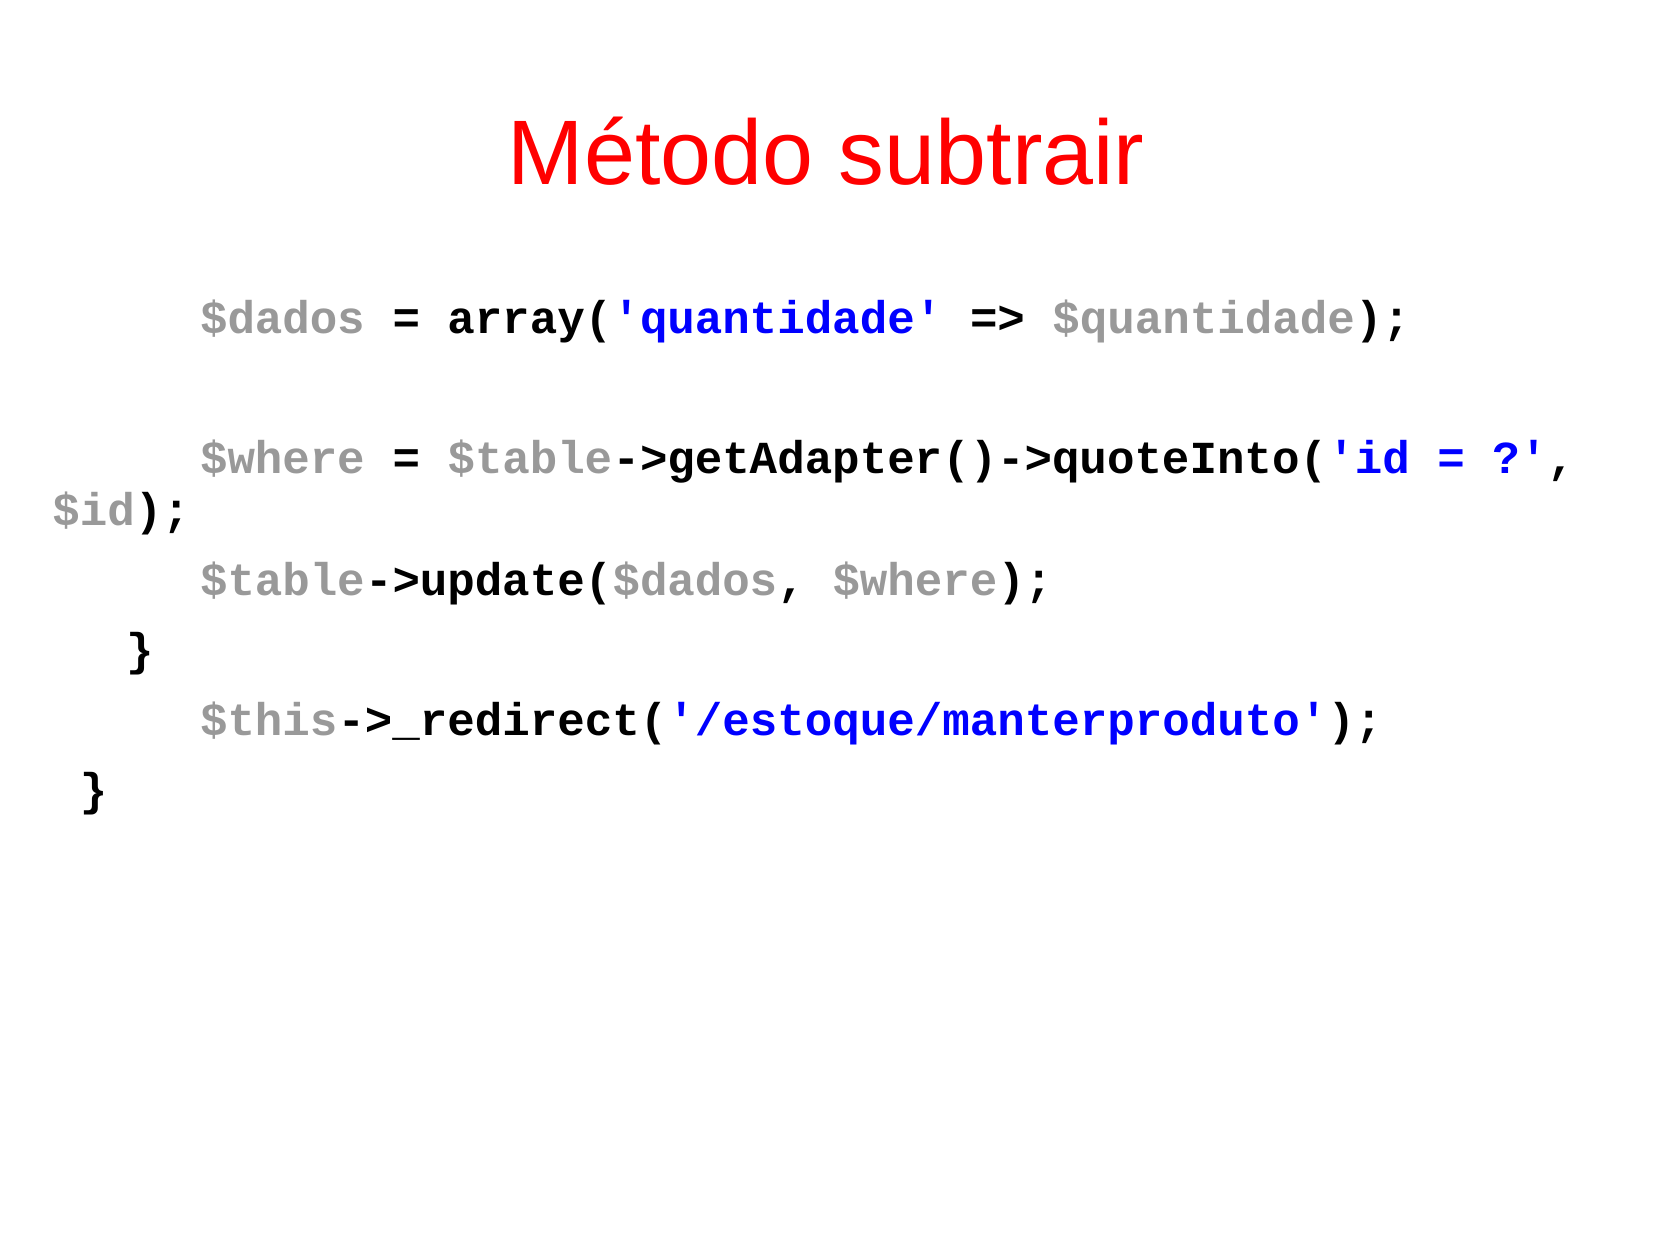

# Método subtrair
 		$dados = array('quantidade' => $quantidade);
 		$where = $table->getAdapter()->quoteInto('id = ?', $id);
 		$table->update($dados, $where);
 	}
 		$this->_redirect('/estoque/manterproduto');
 }